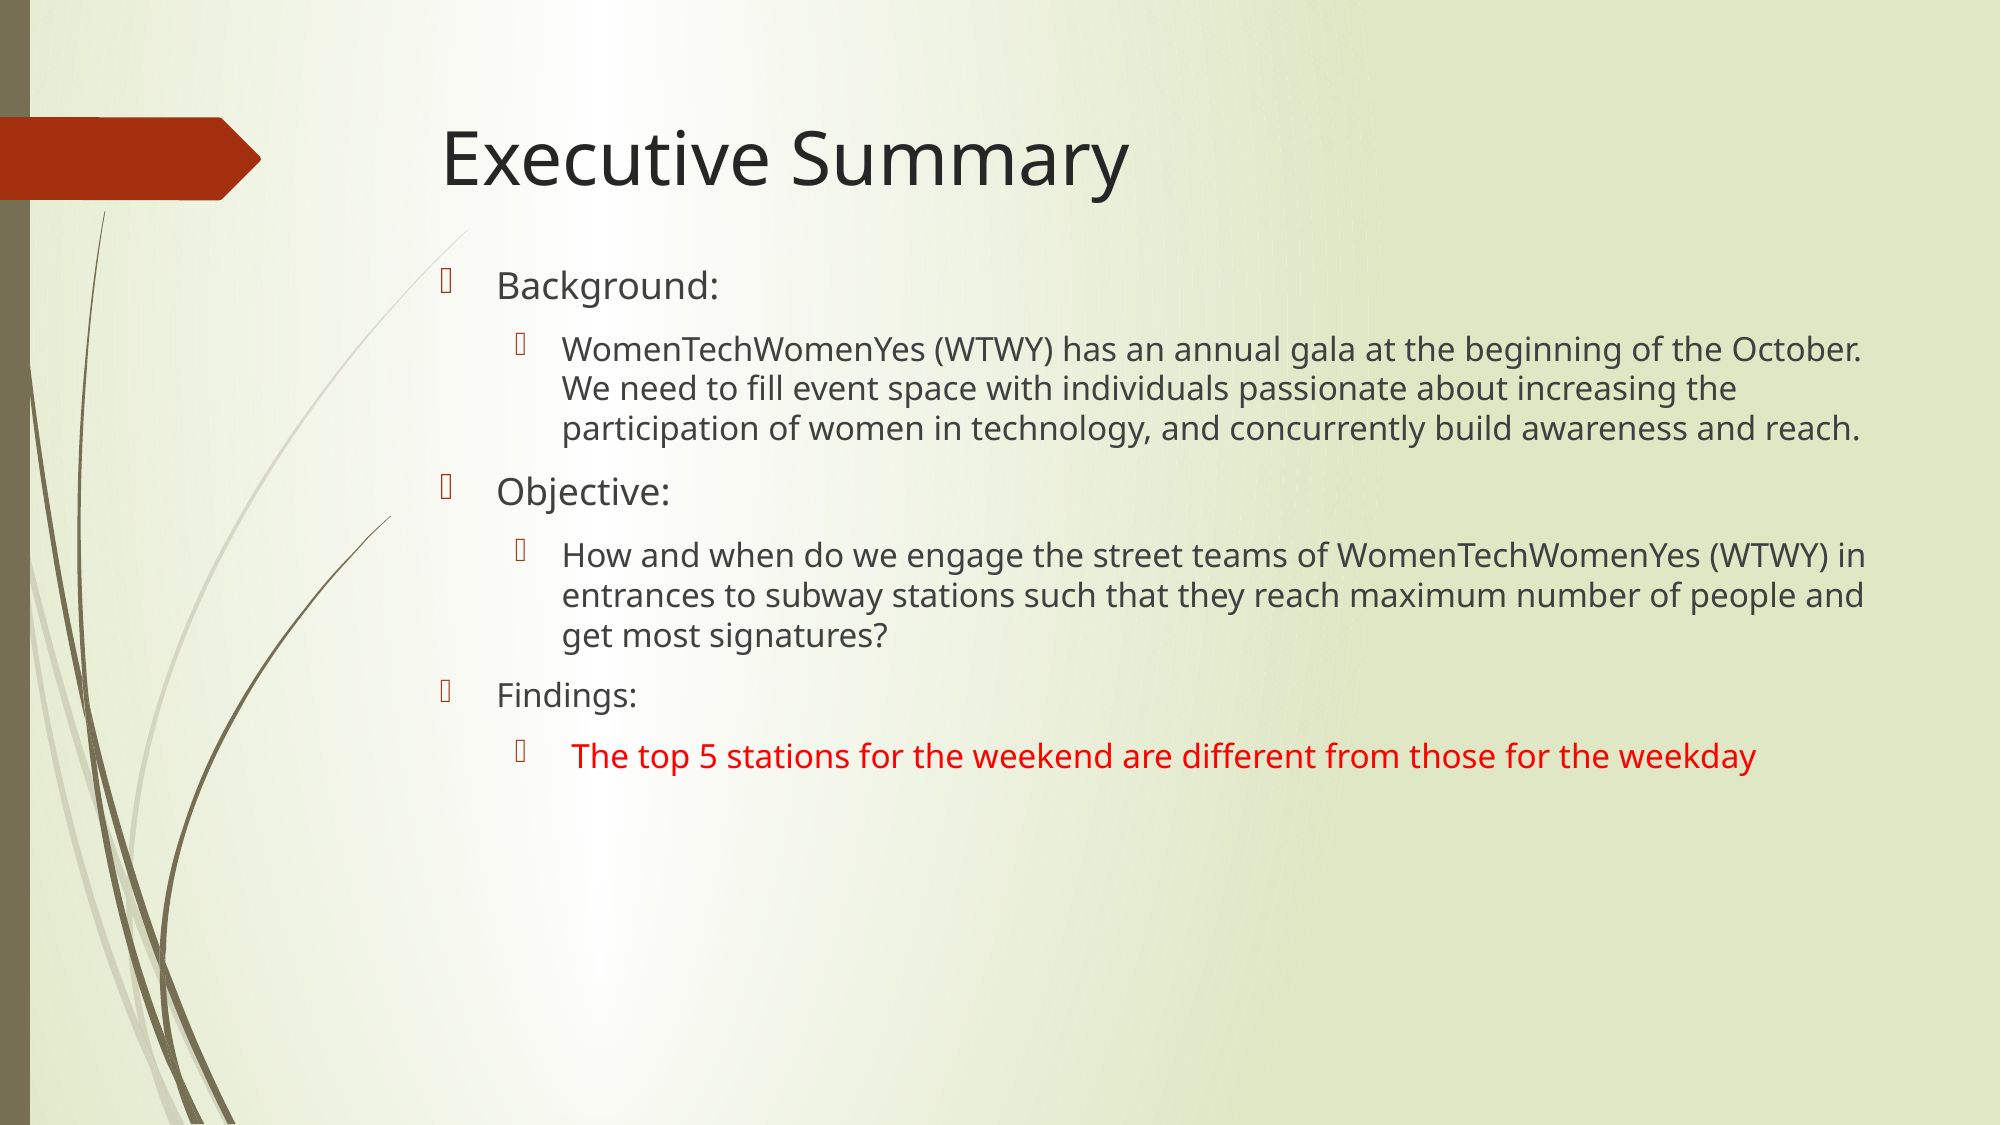

# Executive Summary
Background:
WomenTechWomenYes (WTWY) has an annual gala at the beginning of the October. We need to fill event space with individuals passionate about increasing the participation of women in technology, and concurrently build awareness and reach.
Objective:
How and when do we engage the street teams of WomenTechWomenYes (WTWY) in entrances to subway stations such that they reach maximum number of people and get most signatures?
Findings:
The top 5 stations for the weekend are different from those for the weekday